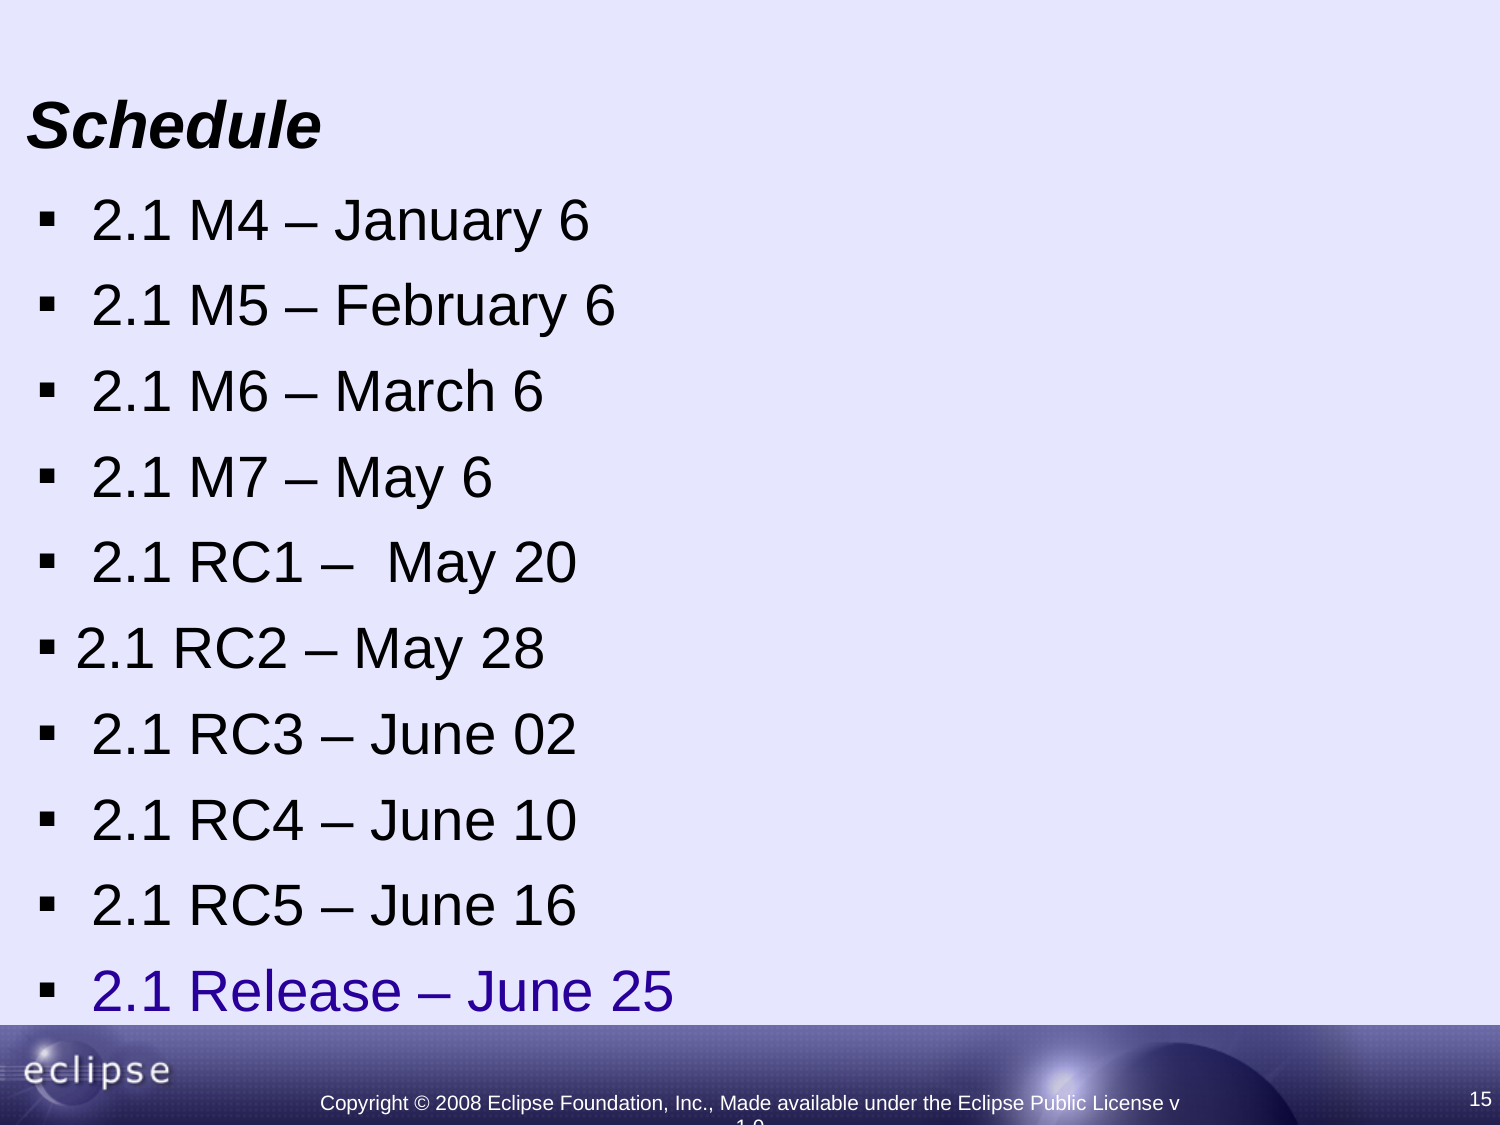

# Schedule
 2.1 M4 – January 6
 2.1 M5 – February 6
 2.1 M6 – March 6
 2.1 M7 – May 6
 2.1 RC1 – May 20
2.1 RC2 – May 28
 2.1 RC3 – June 02
 2.1 RC4 – June 10
 2.1 RC5 – June 16
 2.1 Release – June 25
15